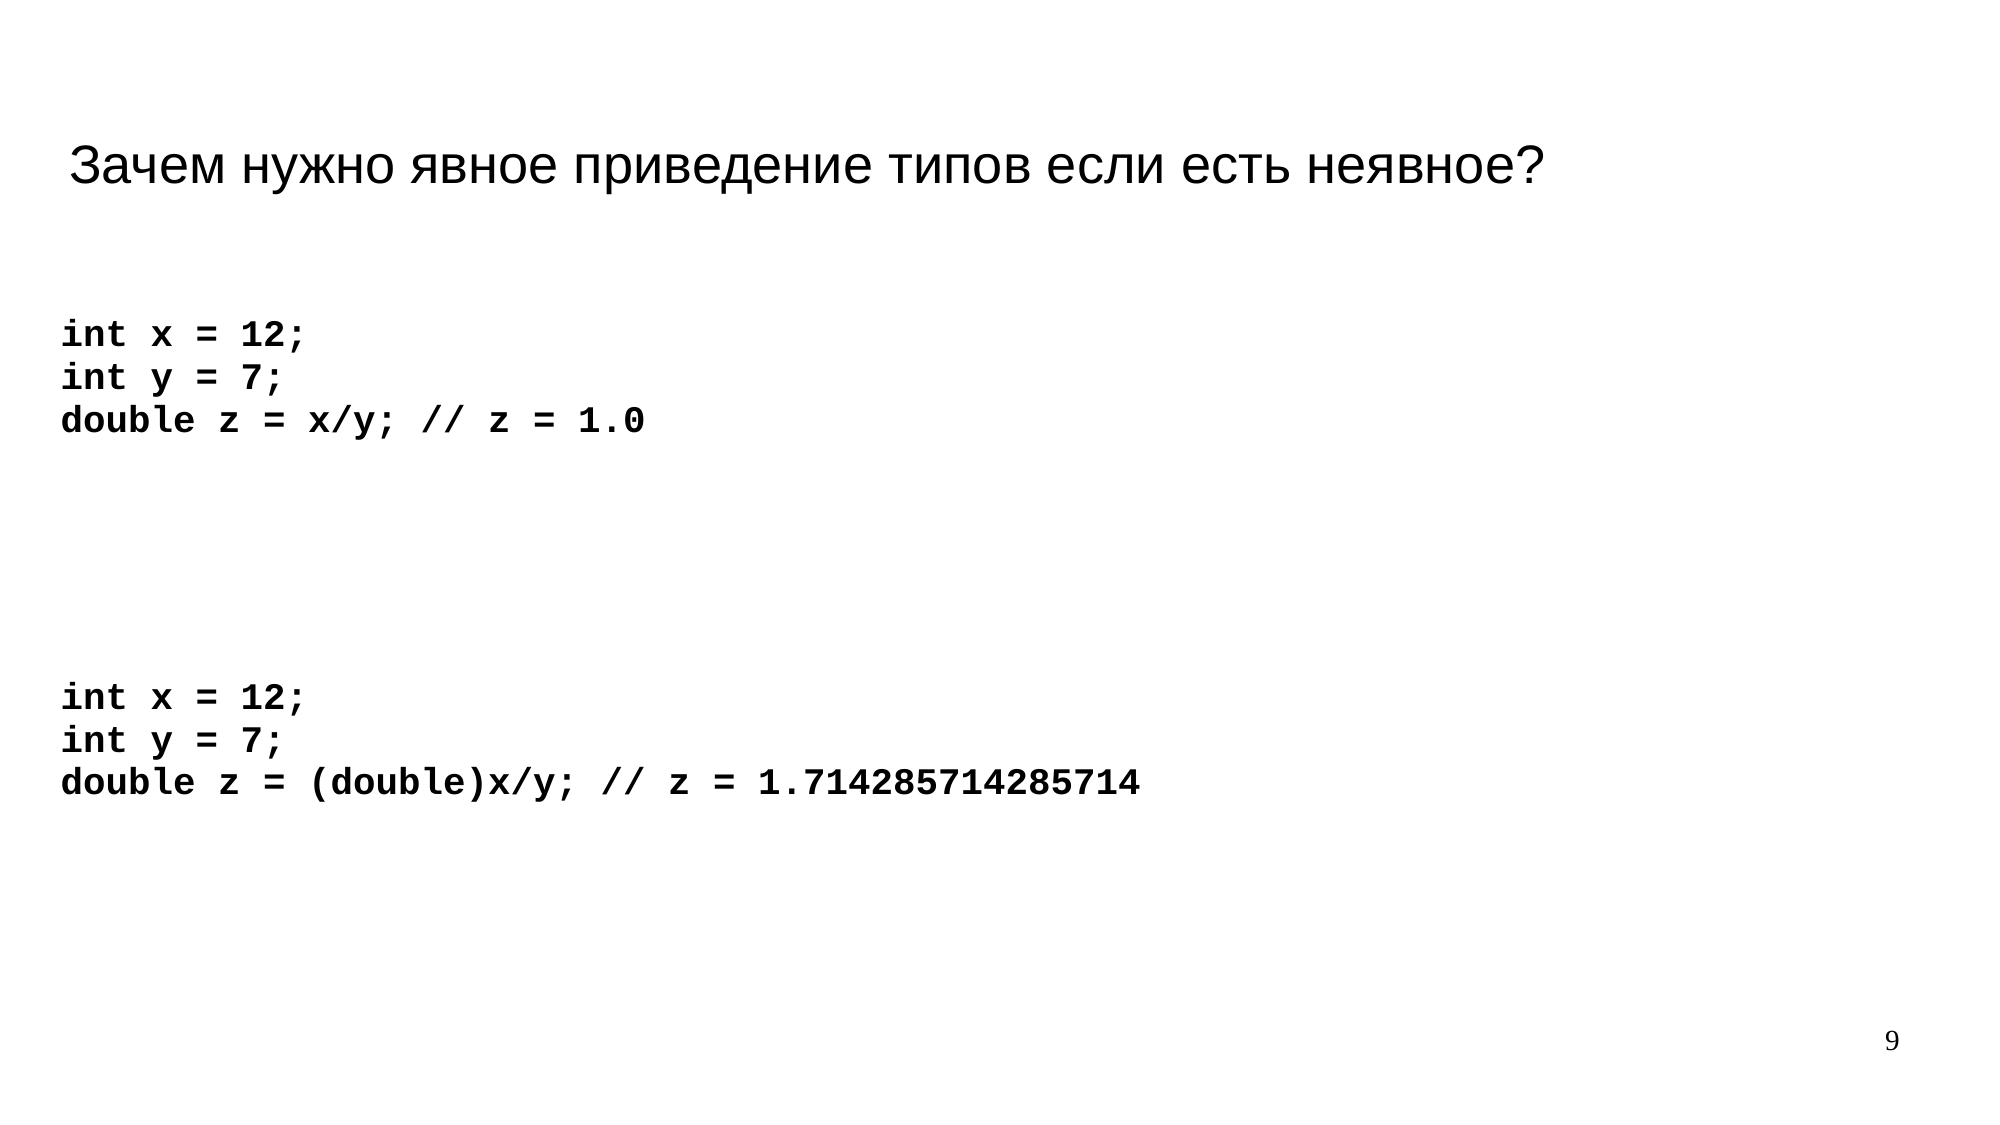

Зачем нужно явное приведение типов если есть неявное?
int x = 12;
int y = 7;
double z = x/y; // z = 1.0
int x = 12;
int y = 7;
double z = (double)x/y; // z = 1.714285714285714
9